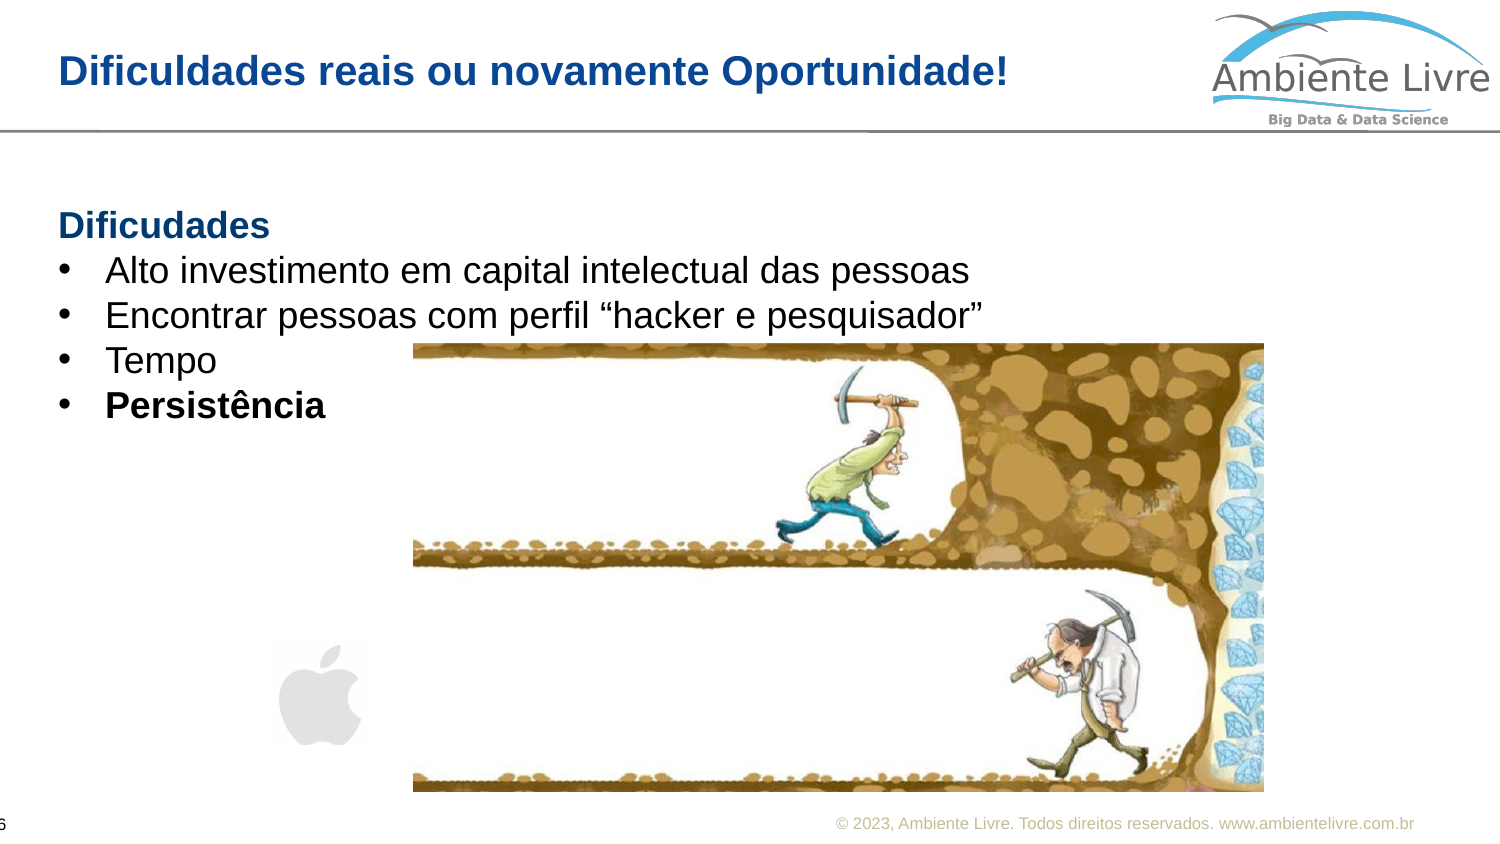

# Dificuldades reais ou novamente Oportunidade!
Dificudades
Alto investimento em capital intelectual das pessoas
Encontrar pessoas com perfil “hacker e pesquisador”
Tempo
Persistência